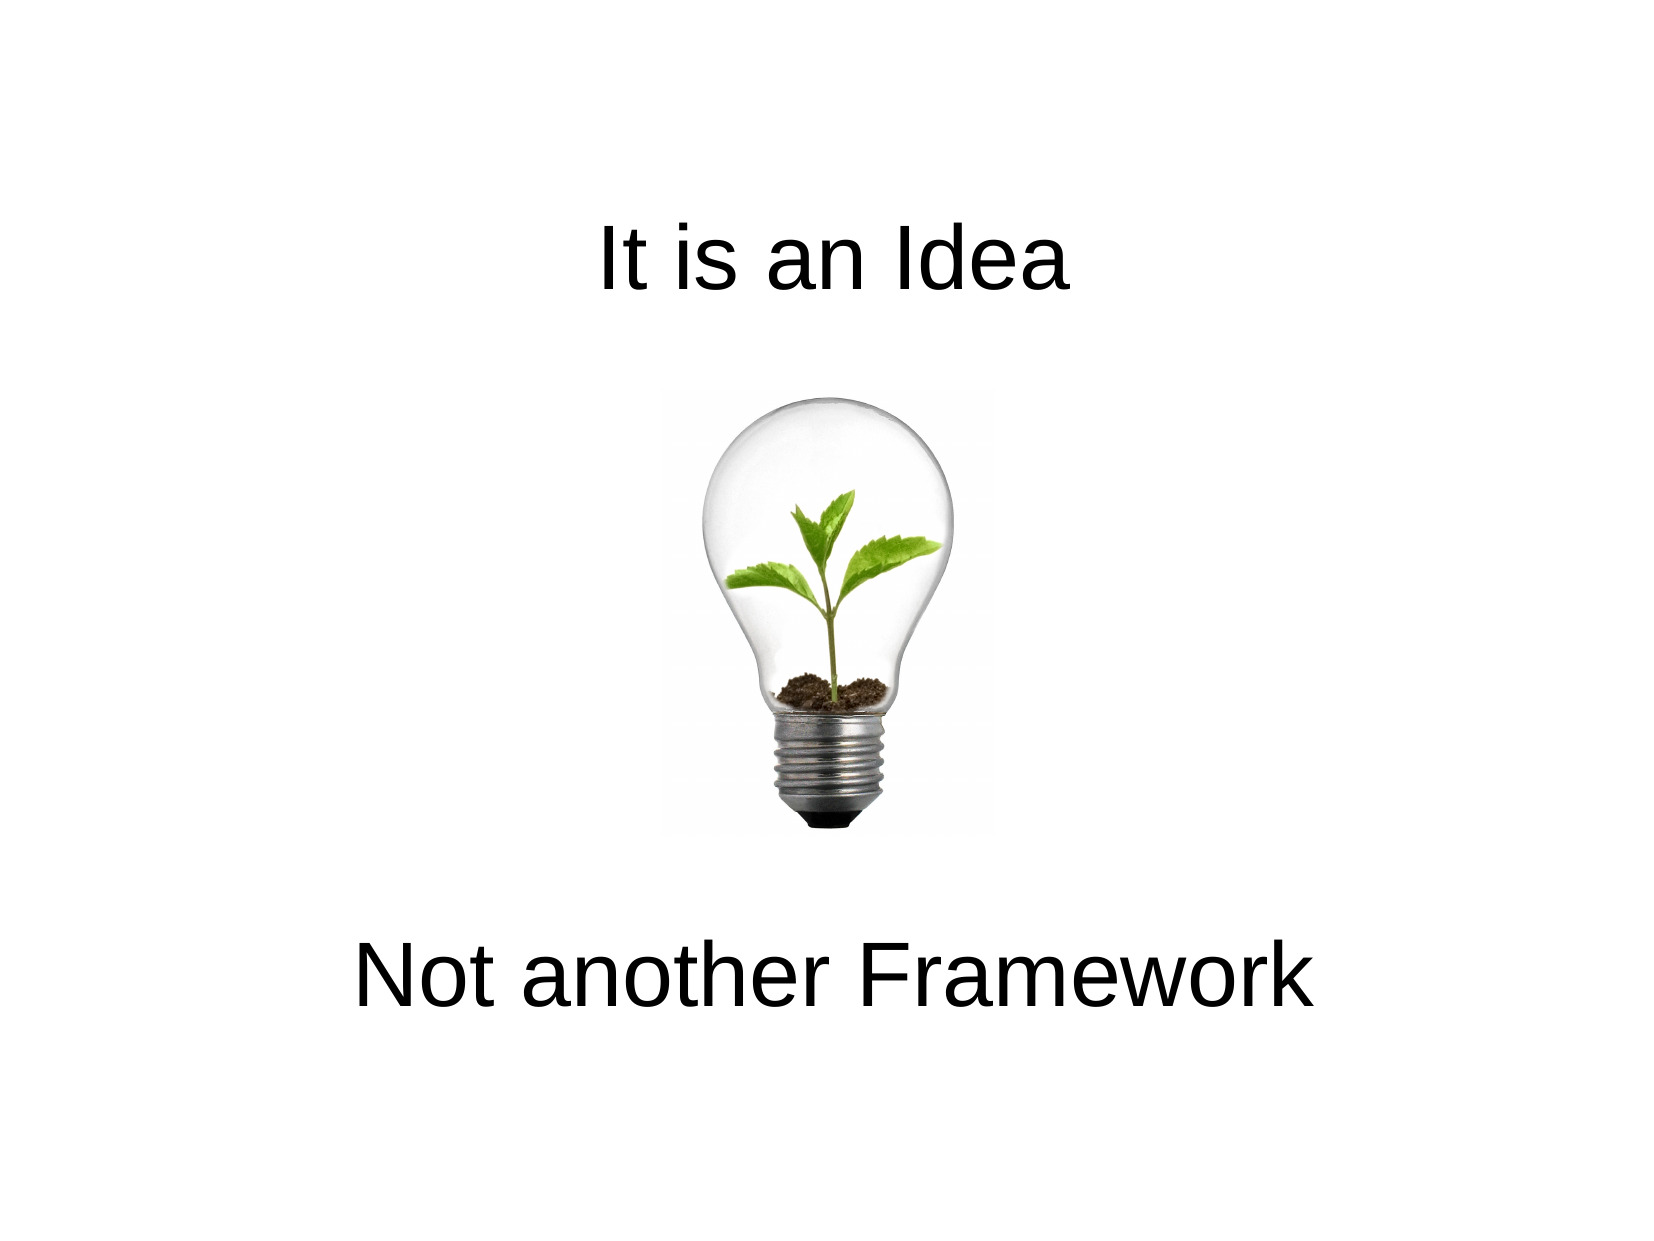

# It is an Idea Not another Framework